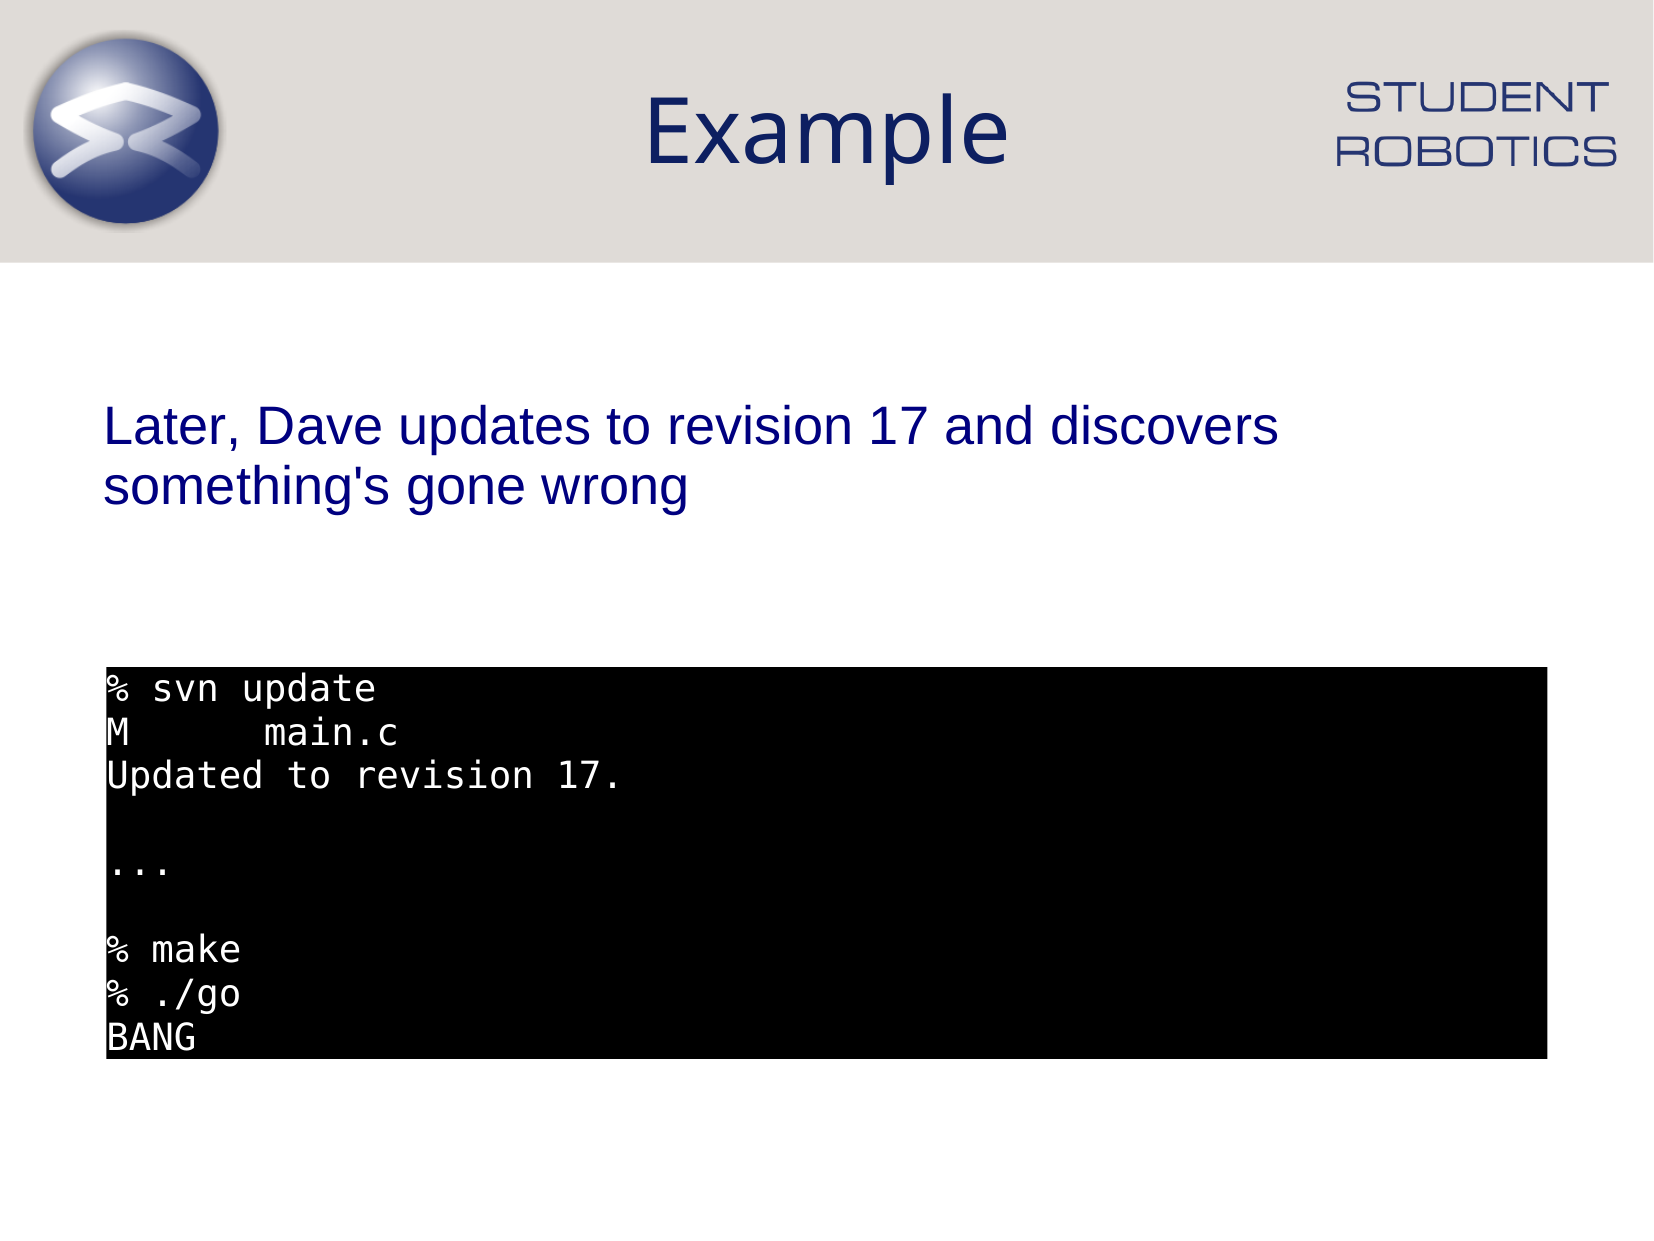

# Example
Later, Dave updates to revision 17 and discovers something's gone wrong
% svn update
M main.c
Updated to revision 17.
...
% make
% ./go
BANG